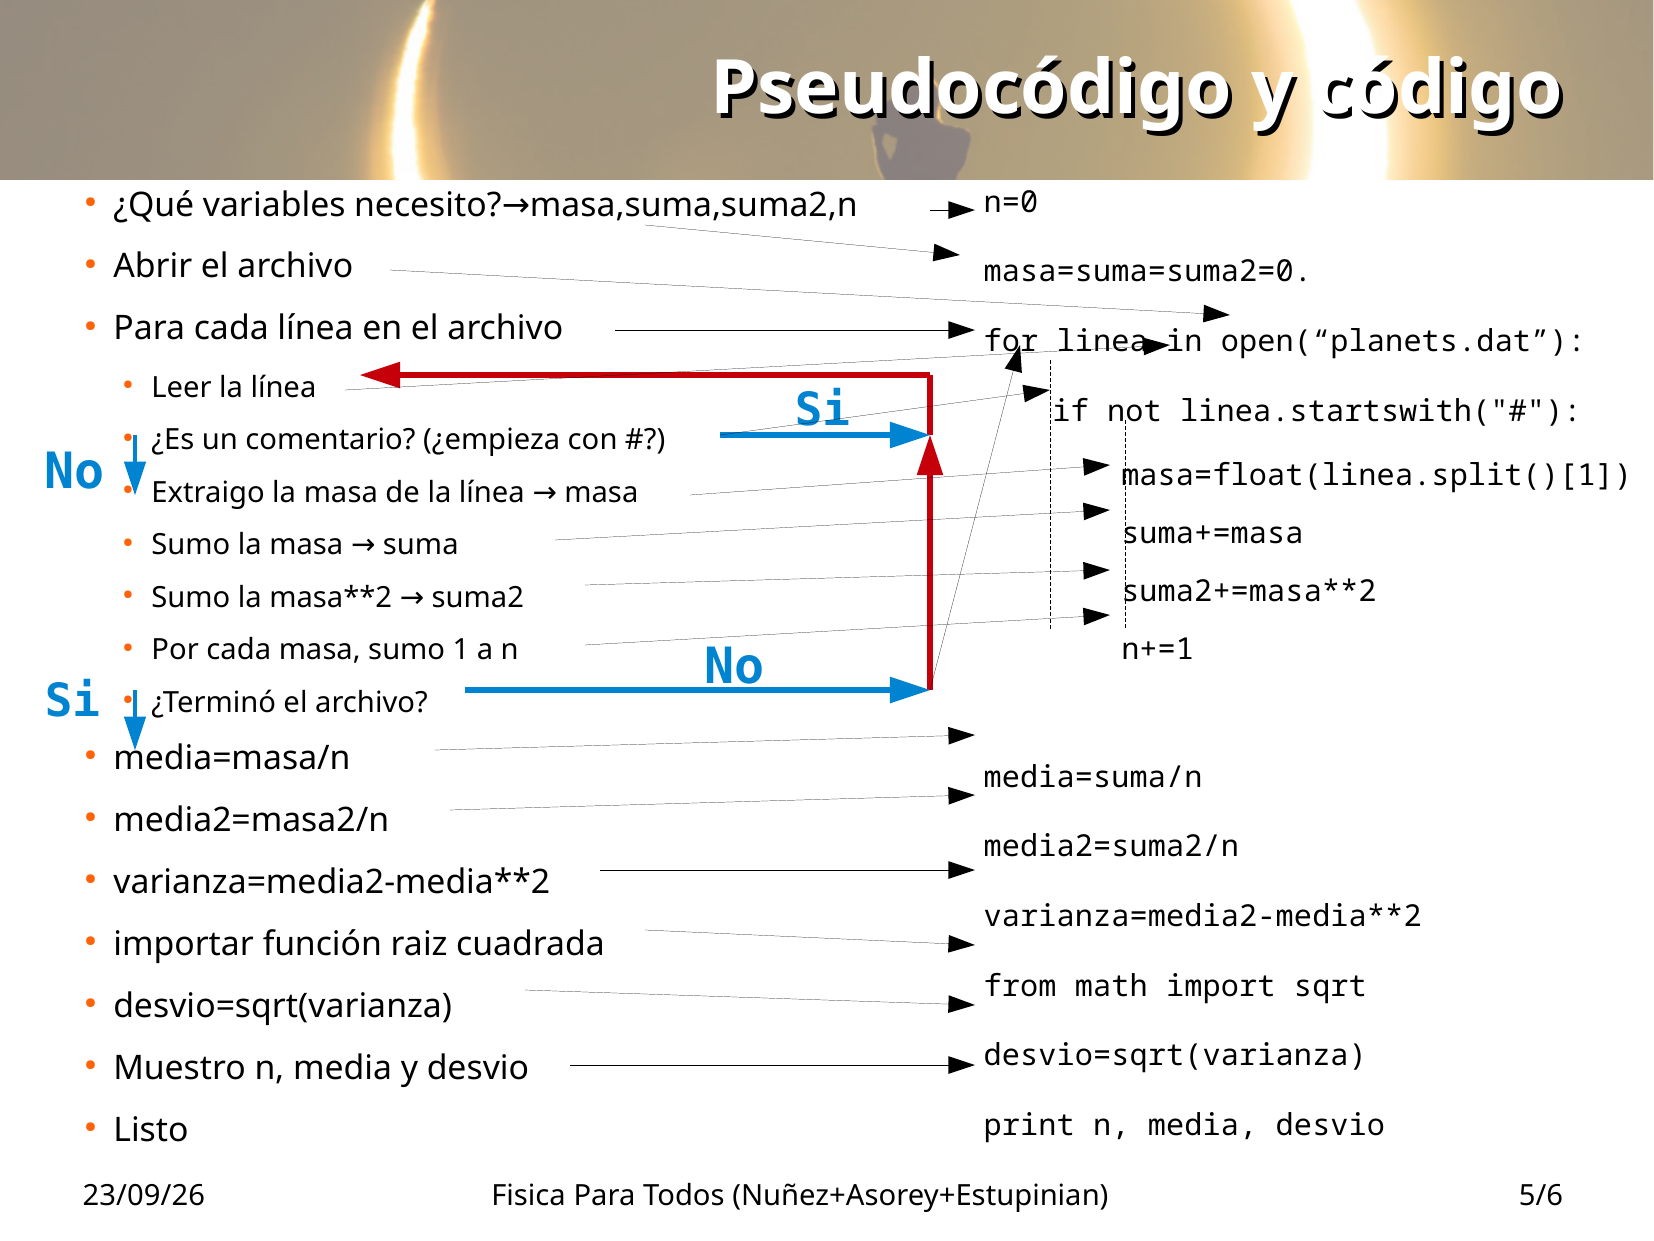

# Pseudocódigo y código
¿Qué variables necesito?→masa,suma,suma2,n
Abrir el archivo
Para cada línea en el archivo
Leer la línea
¿Es un comentario? (¿empieza con #?)
Extraigo la masa de la línea → masa
Sumo la masa → suma
Sumo la masa**2 → suma2
Por cada masa, sumo 1 a n
¿Terminó el archivo?
media=masa/n
media2=masa2/n
varianza=media2-media**2
importar función raiz cuadrada
desvio=sqrt(varianza)
Muestro n, media y desvio
Listo
n=0
masa=suma=suma2=0.
for linea in open(“planets.dat”):
if not linea.startswith("#"):
masa=float(linea.split()[1])
suma+=masa
suma2+=masa**2
n+=1
media=suma/n
media2=suma2/n
varianza=media2-media**2
from math import sqrt
desvio=sqrt(varianza)
print n, media, desvio
Si
No
No
Si
Fisica Para Todos (Nuñez+Asorey+Estupinian)
5